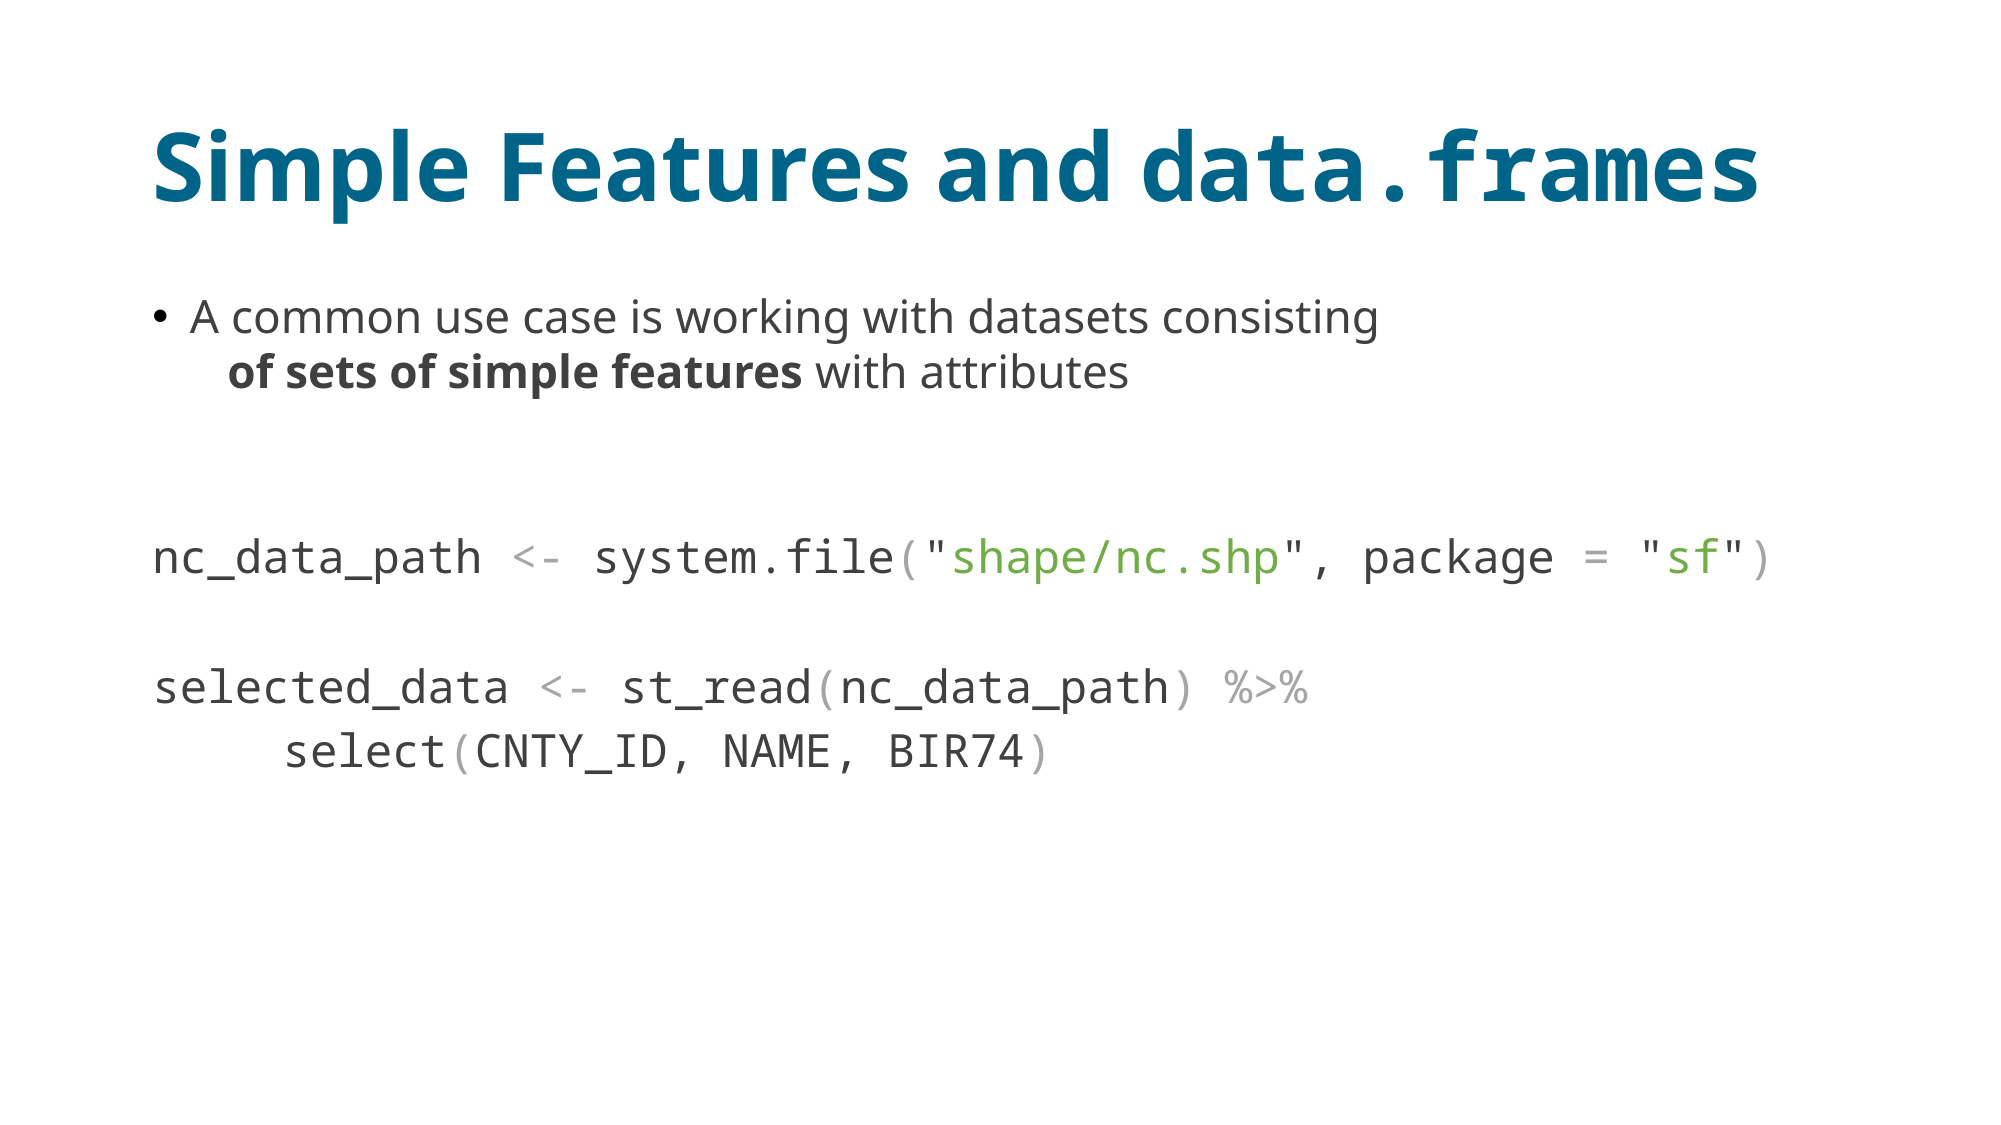

# Simple Features and data.frames
A common use case is working with datasets consisting
of sets of simple features with attributes
nc_data_path <- system.file("shape/nc.shp", package = "sf")
selected_data <- st_read(nc_data_path) %>%
	 select(CNTY_ID, NAME, BIR74)